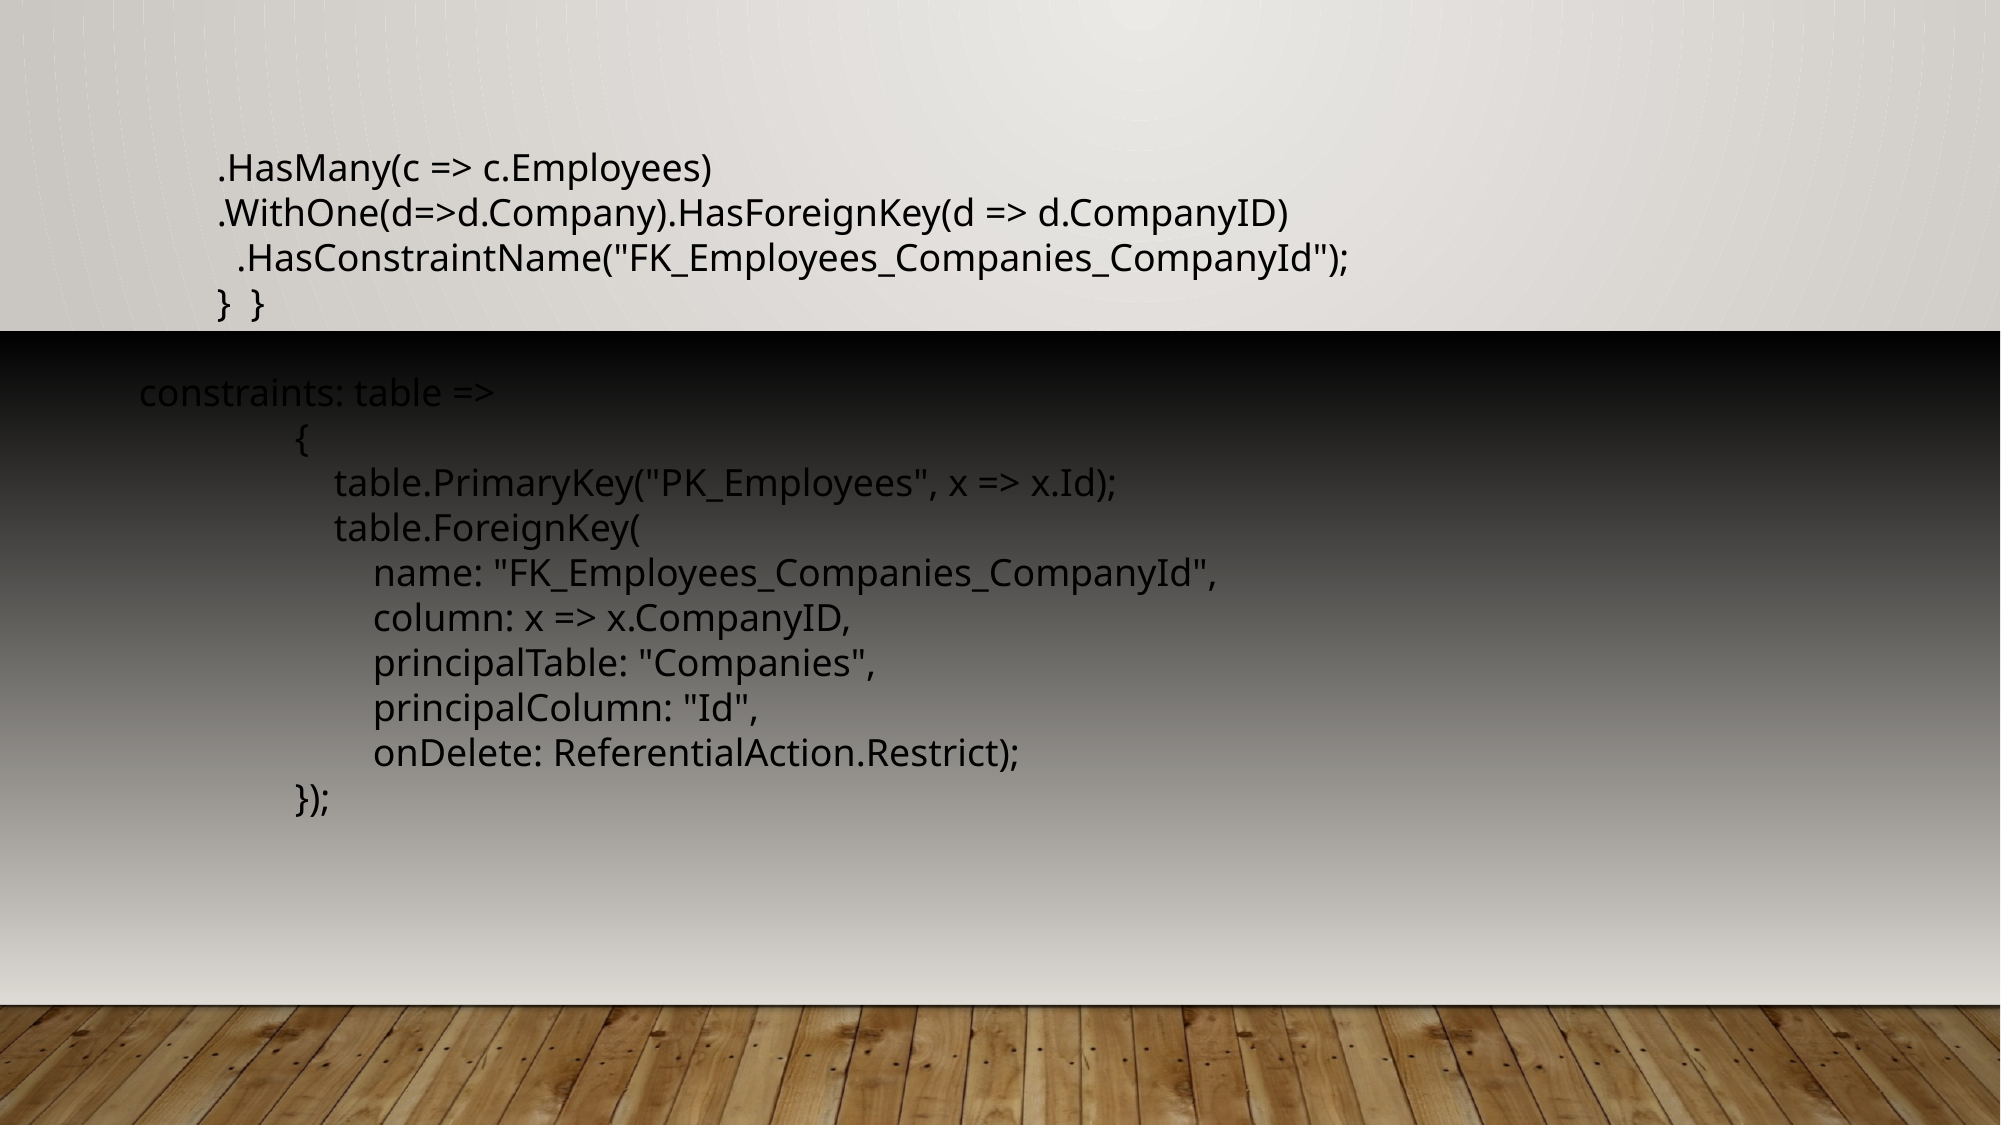

.HasMany(c => c.Employees)
 .WithOne(d=>d.Company).HasForeignKey(d => d.CompanyID)
 .HasConstraintName("FK_Employees_Companies_CompanyId");
 } }
constraints: table =>
 {
 table.PrimaryKey("PK_Employees", x => x.Id);
 table.ForeignKey(
 name: "FK_Employees_Companies_CompanyId",
 column: x => x.CompanyID,
 principalTable: "Companies",
 principalColumn: "Id",
 onDelete: ReferentialAction.Restrict);
 });